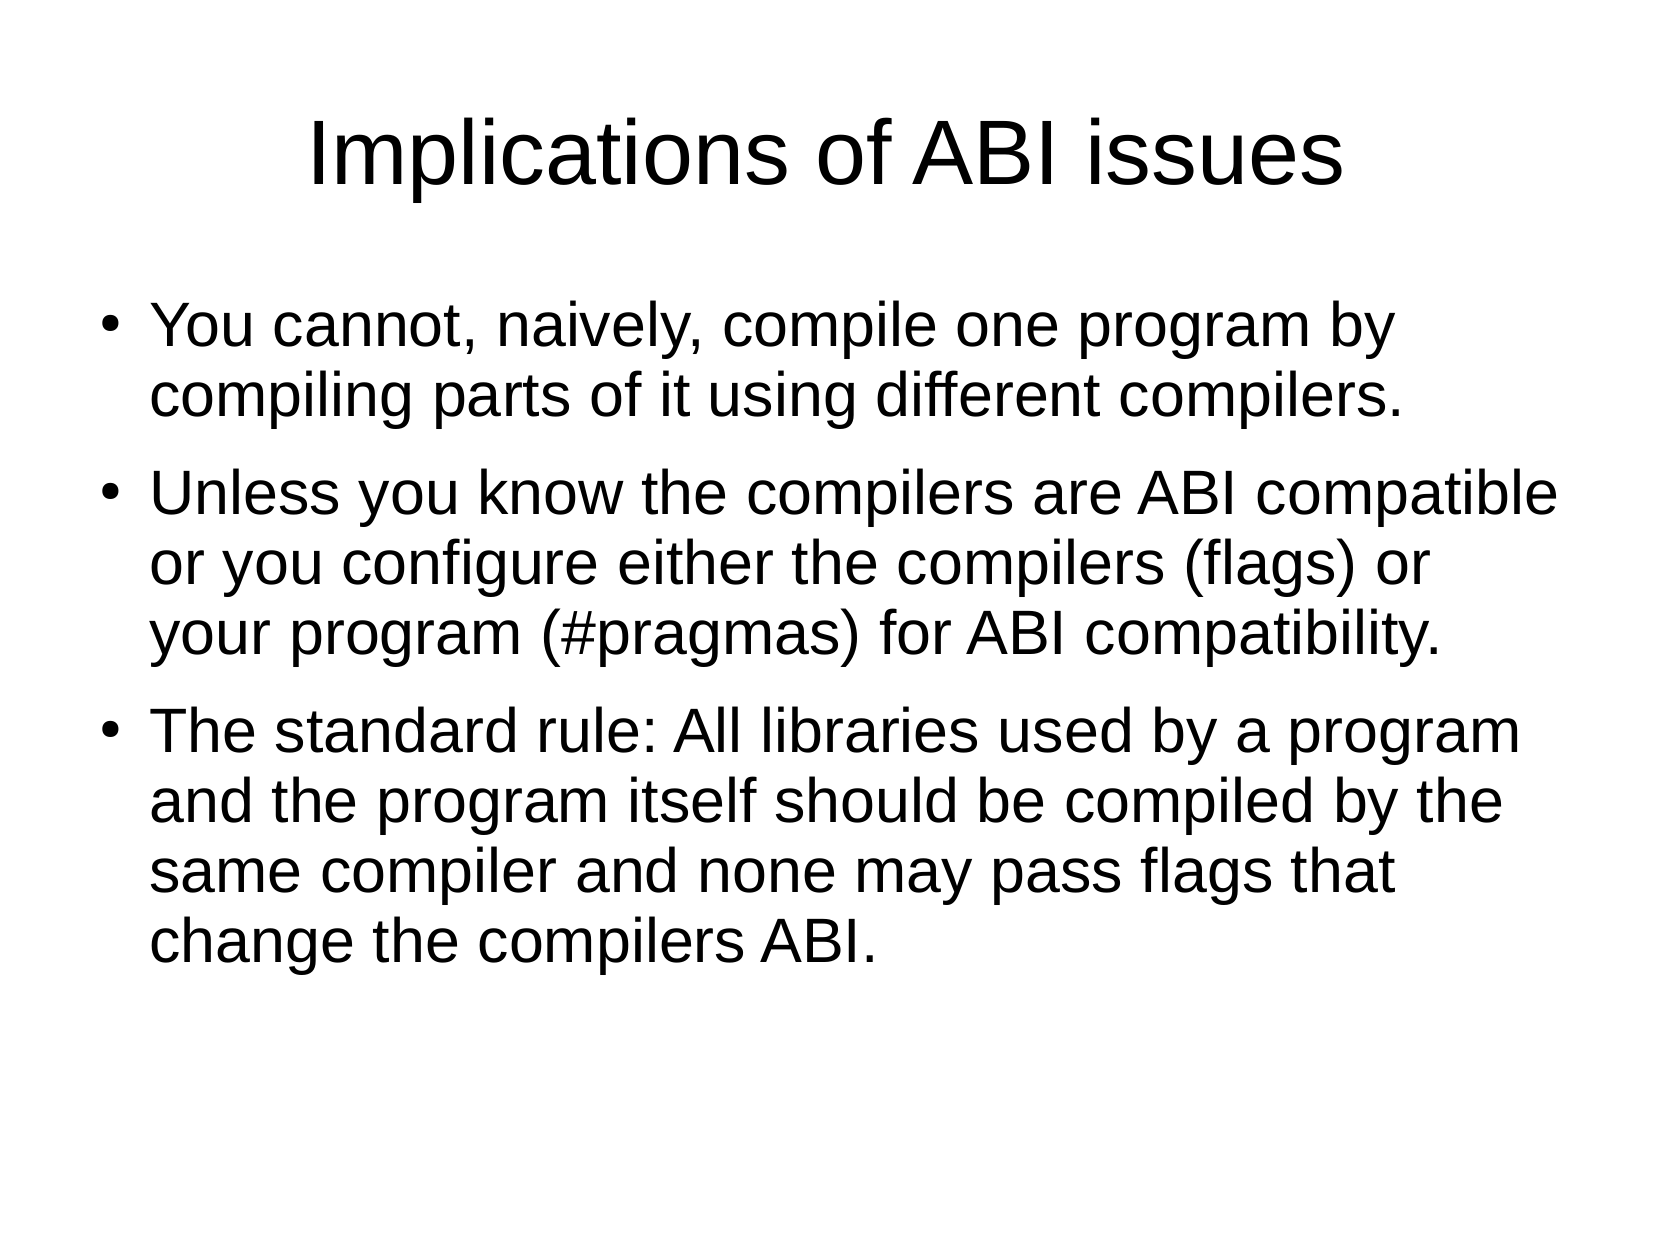

# Implications of ABI issues
You cannot, naively, compile one program by compiling parts of it using different compilers.
Unless you know the compilers are ABI compatible or you configure either the compilers (flags) or your program (#pragmas) for ABI compatibility.
The standard rule: All libraries used by a program and the program itself should be compiled by the same compiler and none may pass flags that change the compilers ABI.